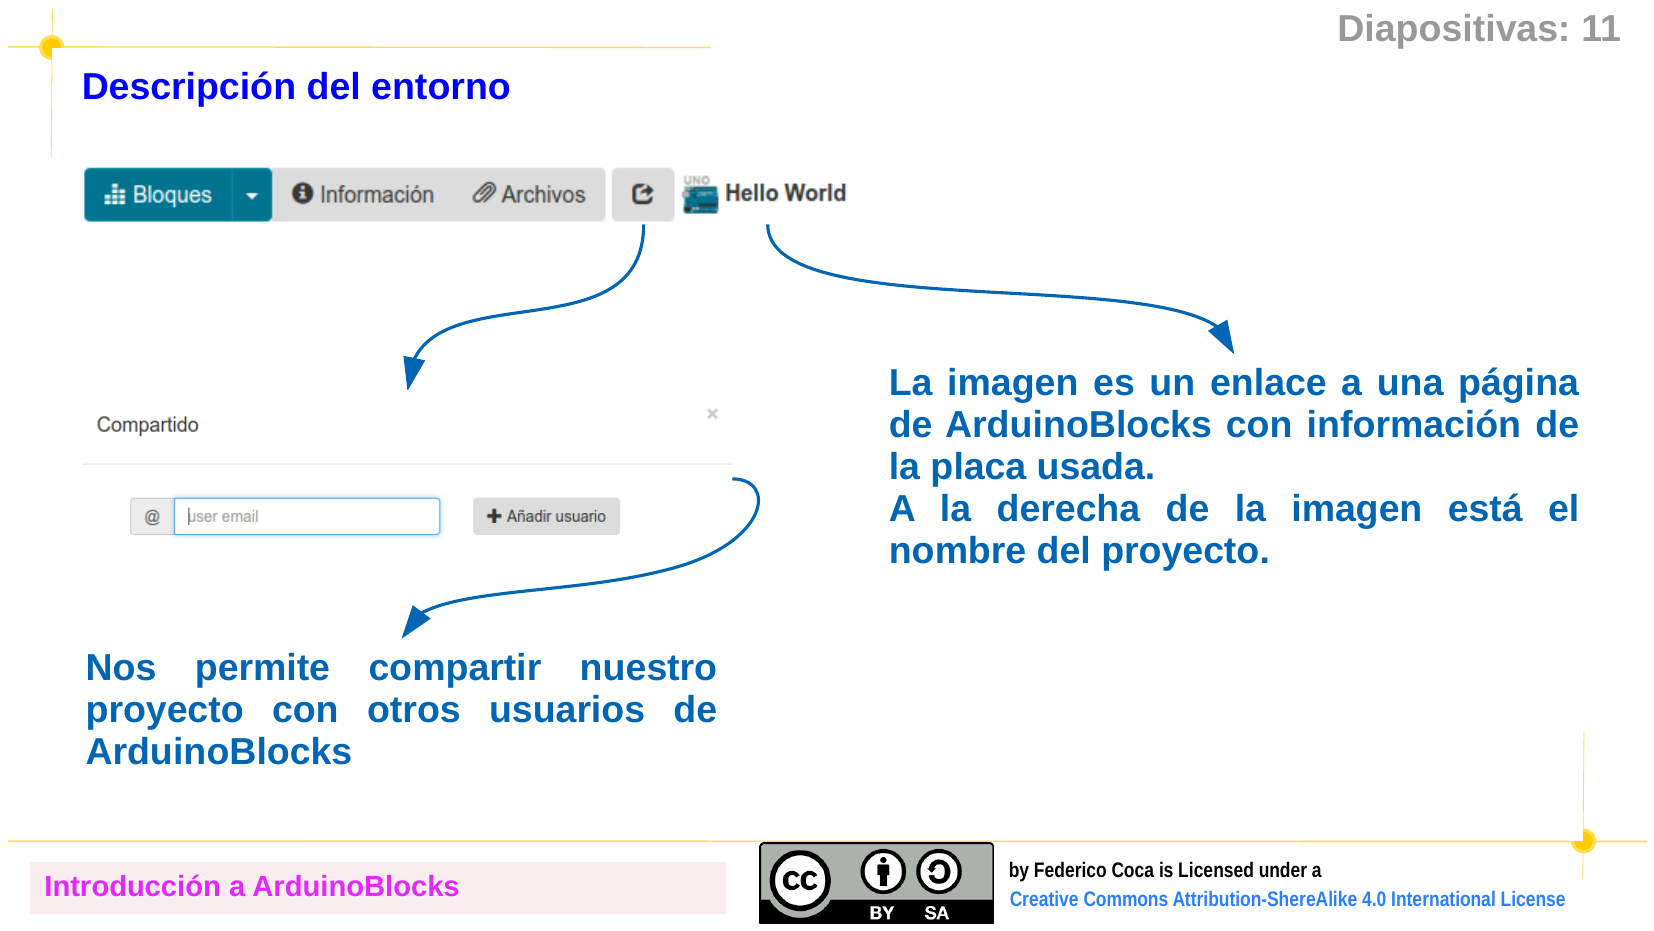

Diapositivas: 11
Descripción del entorno
La imagen es un enlace a una página de ArduinoBlocks con información de la placa usada.
A la derecha de la imagen está el nombre del proyecto.
Nos permite compartir nuestro proyecto con otros usuarios de ArduinoBlocks
Introducción a ArduinoBlocks